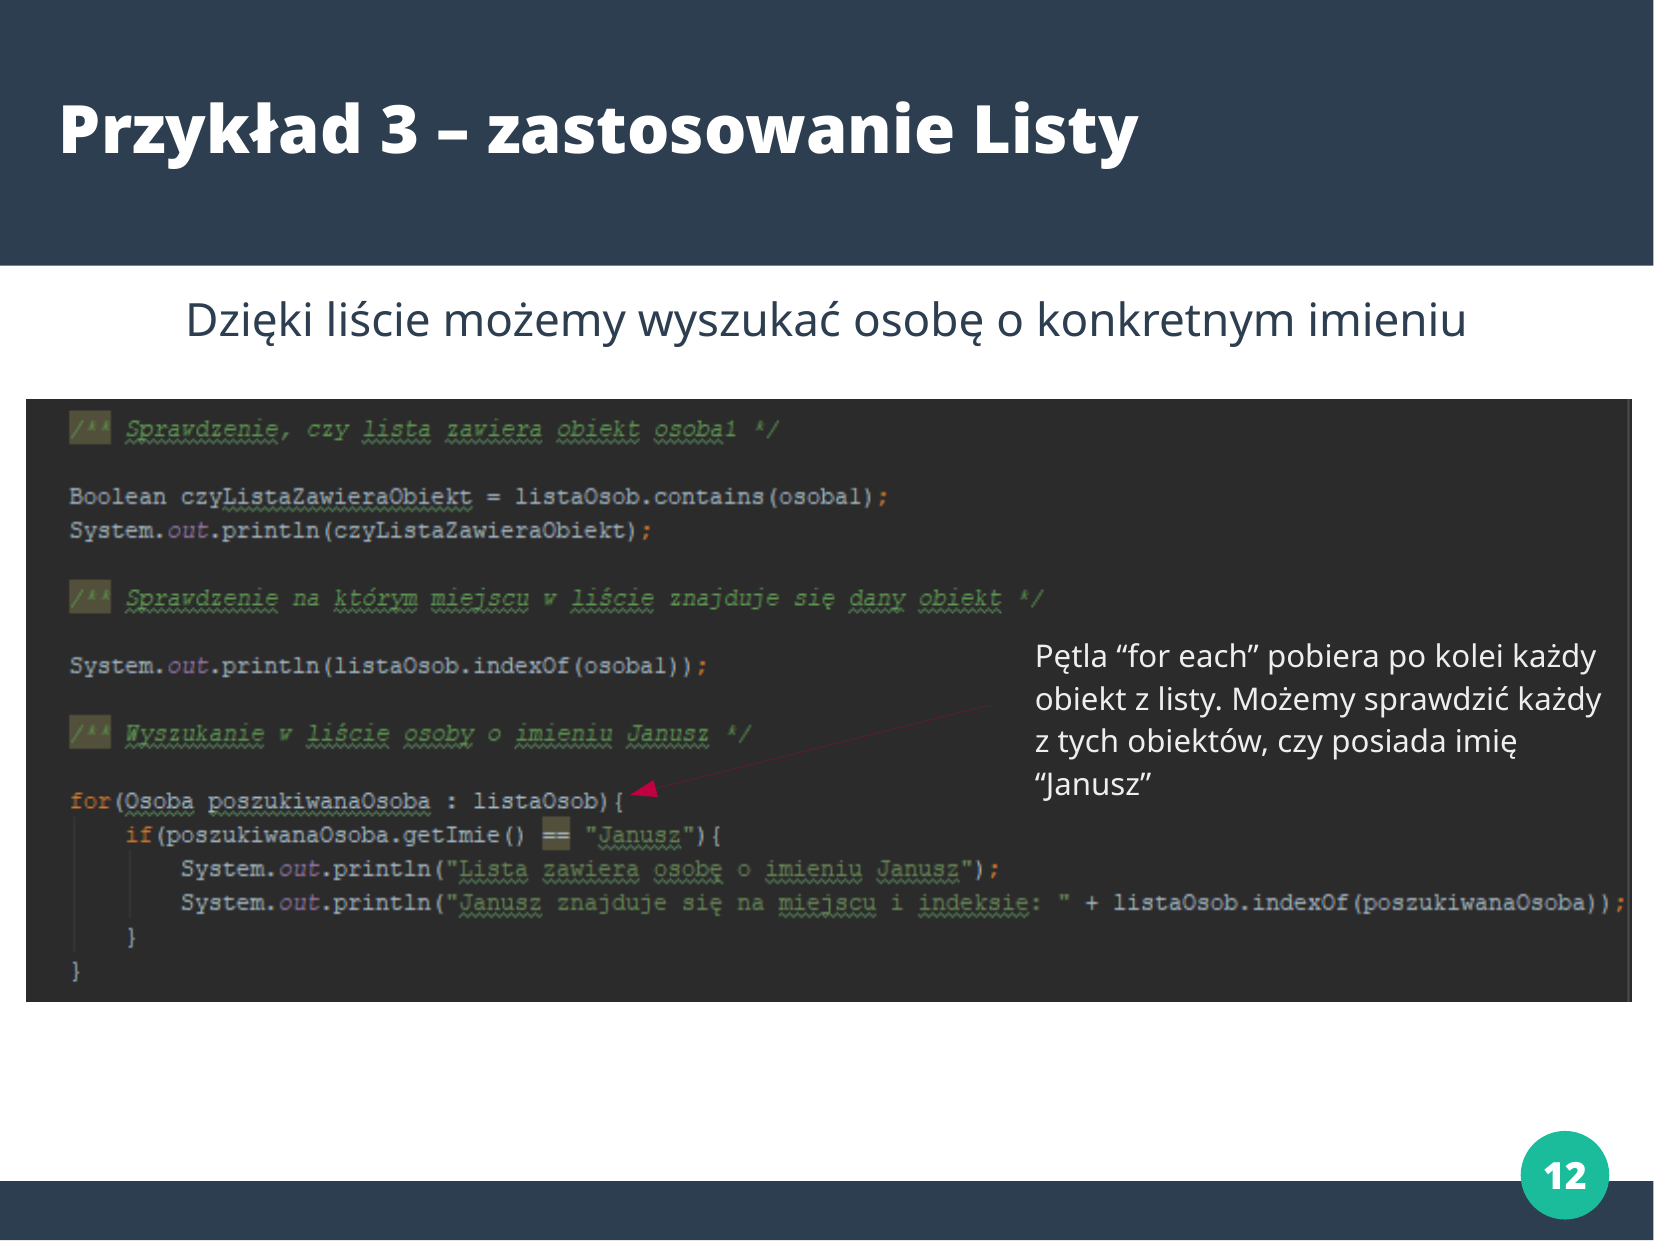

# Przykład 3 – zastosowanie Listy
Dzięki liście możemy wyszukać osobę o konkretnym imieniu
Pętla “for each” pobiera po kolei każdy obiekt z listy. Możemy sprawdzić każdy z tych obiektów, czy posiada imię “Janusz”
12